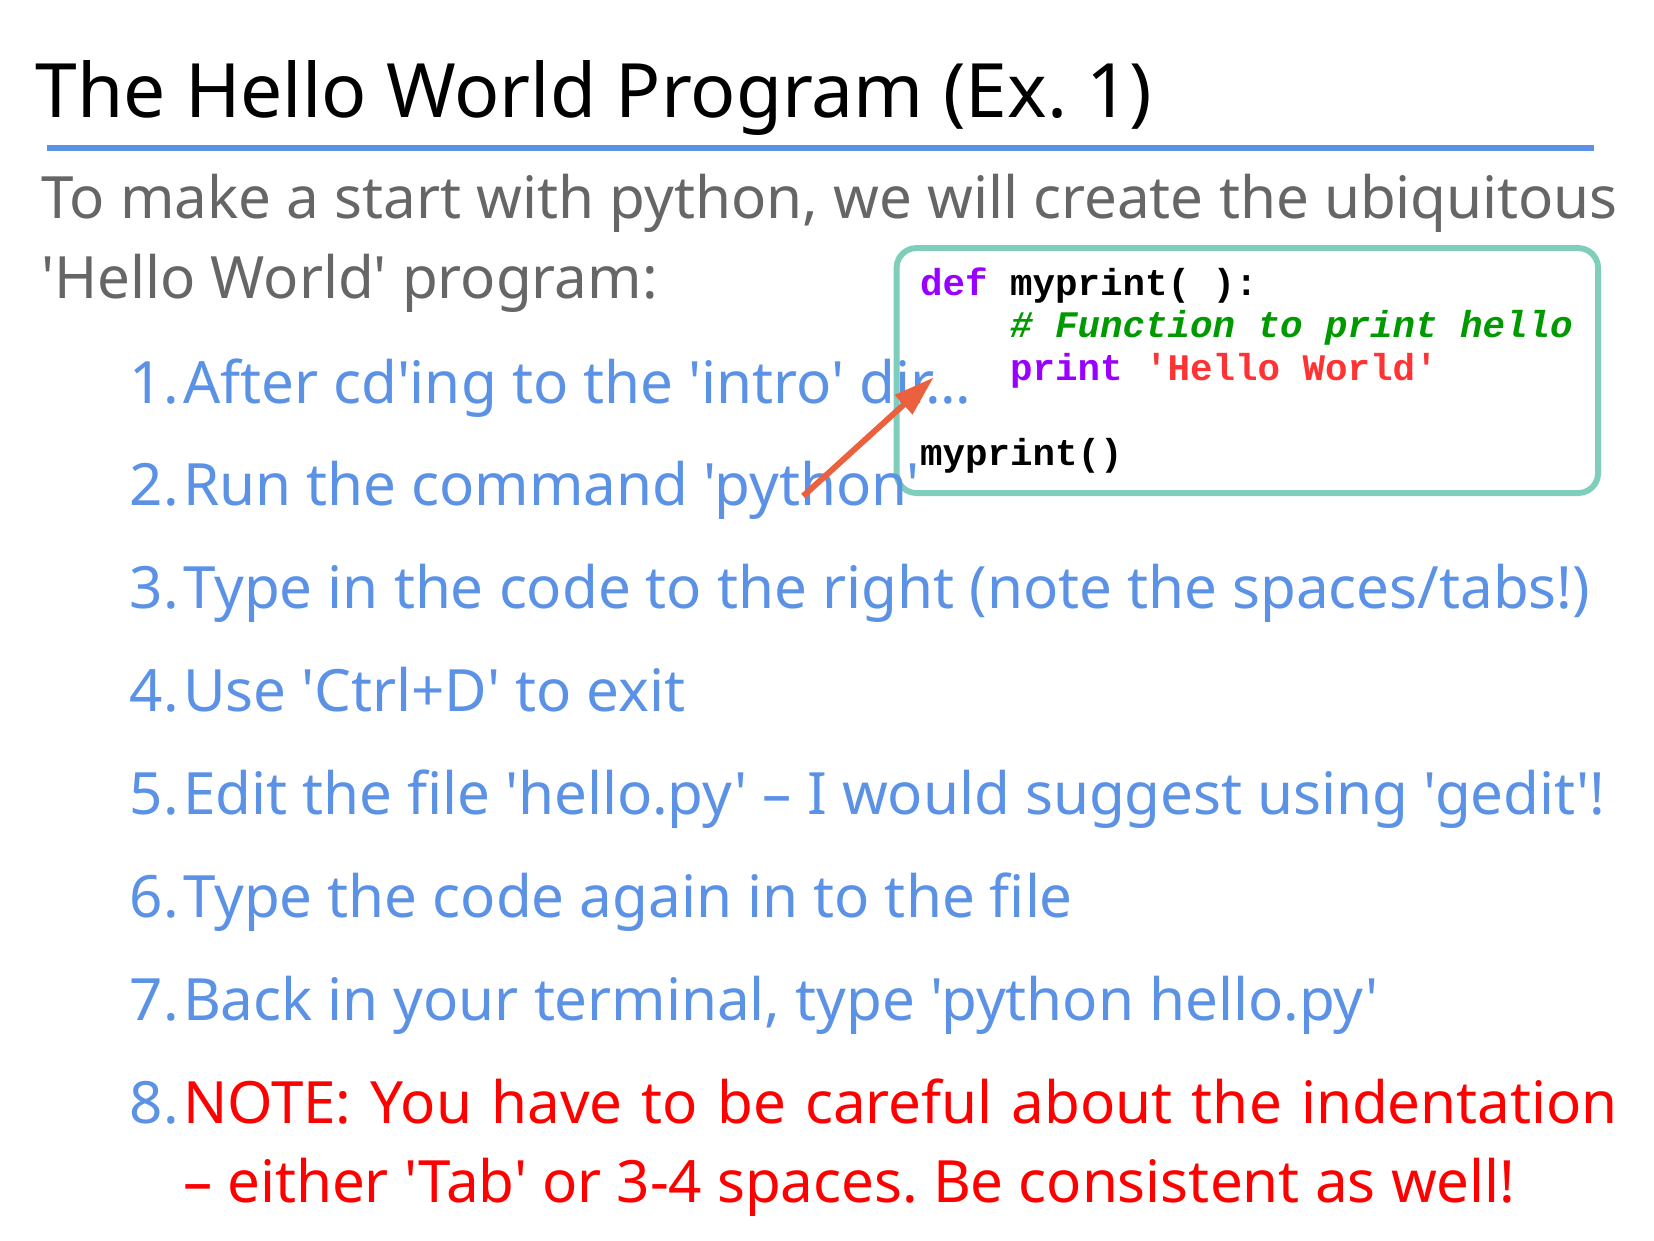

The Hello World Program (Ex. 1)
# To make a start with python, we will create the ubiquitous 'Hello World' program:
After cd'ing to the 'intro' dir...
Run the command 'python'
Type in the code to the right (note the spaces/tabs!)
Use 'Ctrl+D' to exit
Edit the file 'hello.py' – I would suggest using 'gedit'!
Type the code again in to the file
Back in your terminal, type 'python hello.py'
NOTE: You have to be careful about the indentation – either 'Tab' or 3-4 spaces. Be consistent as well!
def myprint( ):
 # Function to print hello
 print 'Hello World'
myprint()